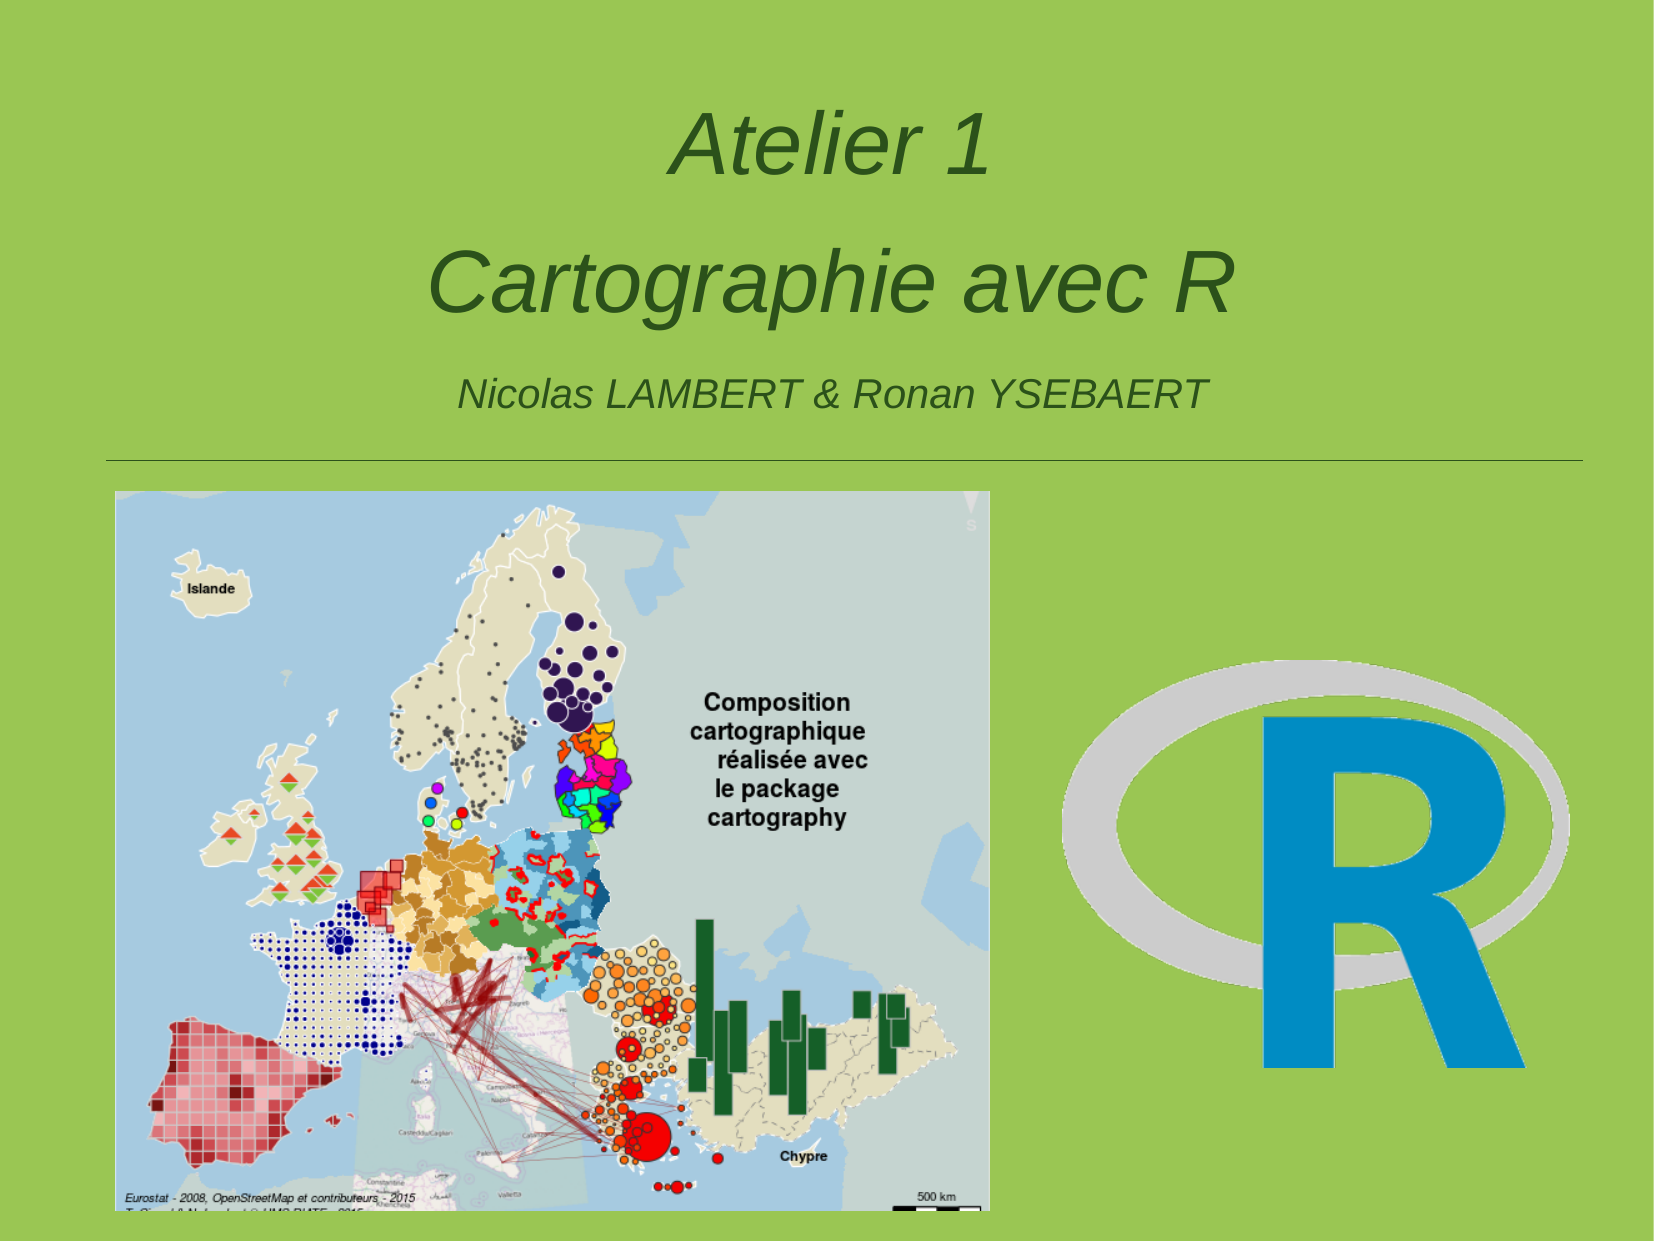

# Atelier 1
Cartographie avec R
Nicolas LAMBERT & Ronan YSEBAERT